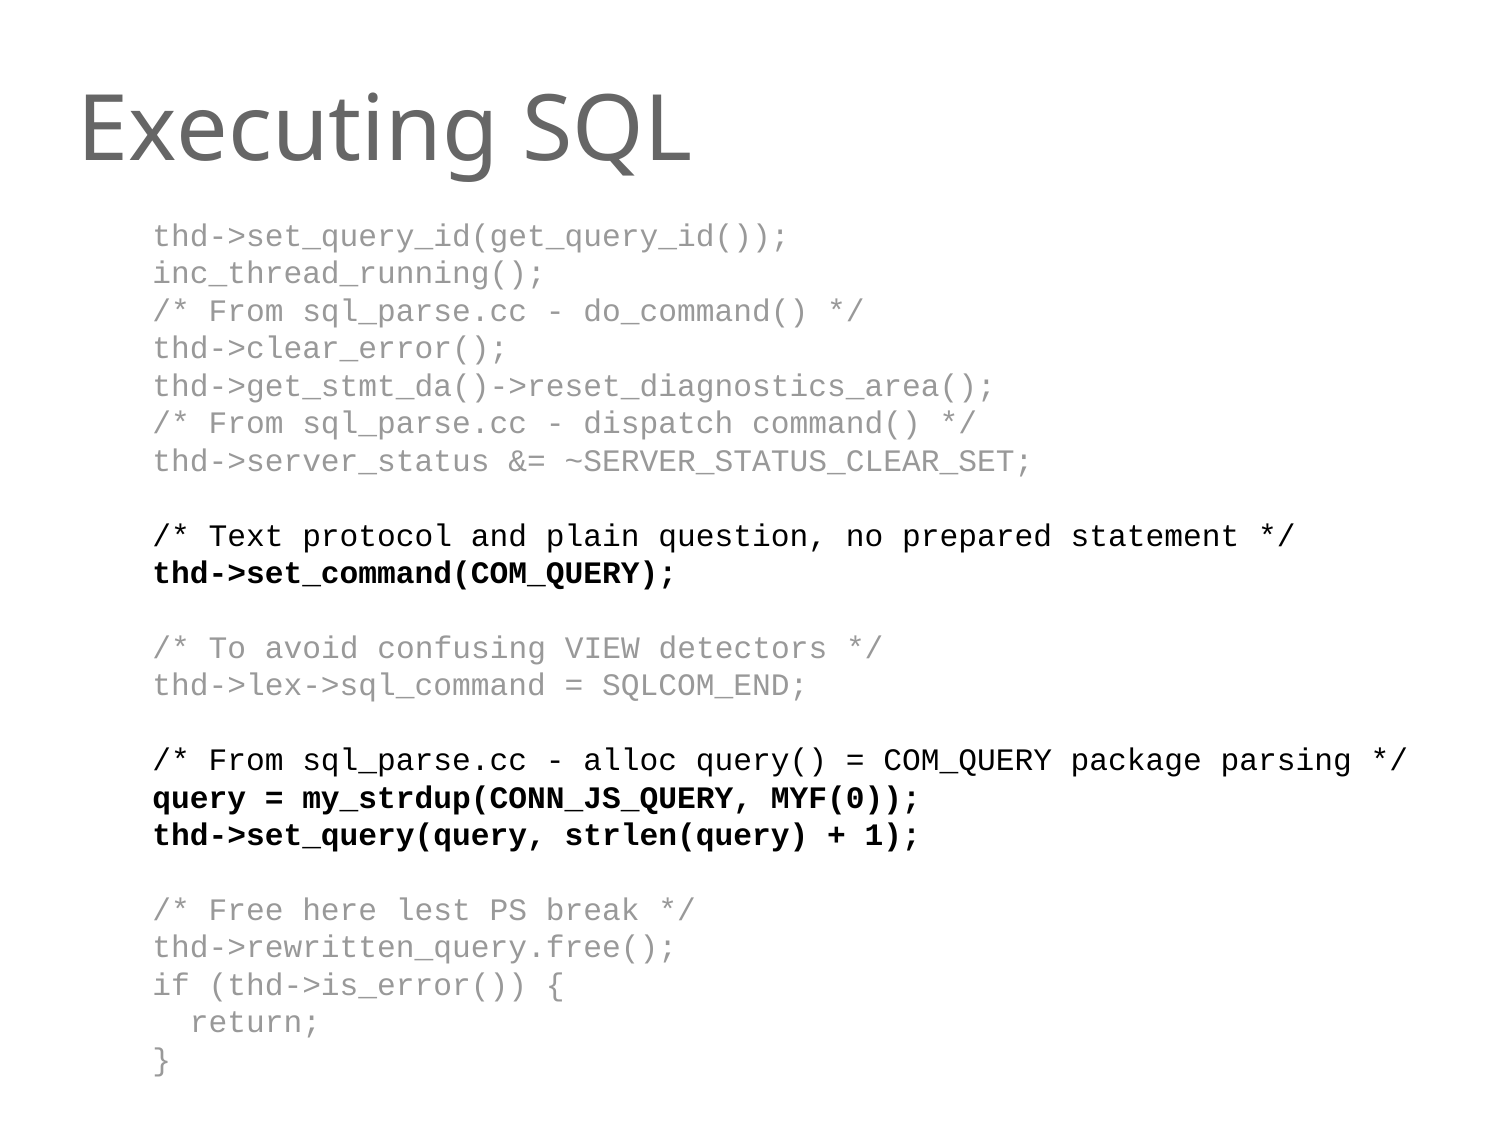

# Executing SQL
 thd->set_query_id(get_query_id());
 inc_thread_running();
 /* From sql_parse.cc - do_command() */
 thd->clear_error();
 thd->get_stmt_da()->reset_diagnostics_area();
 /* From sql_parse.cc - dispatch command() */
 thd->server_status &= ~SERVER_STATUS_CLEAR_SET;
 /* Text protocol and plain question, no prepared statement */
 thd->set_command(COM_QUERY);
 /* To avoid confusing VIEW detectors */
 thd->lex->sql_command = SQLCOM_END;
 /* From sql_parse.cc - alloc query() = COM_QUERY package parsing */
 query = my_strdup(CONN_JS_QUERY, MYF(0));
 thd->set_query(query, strlen(query) + 1);
 /* Free here lest PS break */
 thd->rewritten_query.free();
 if (thd->is_error()) {
 return;
 }